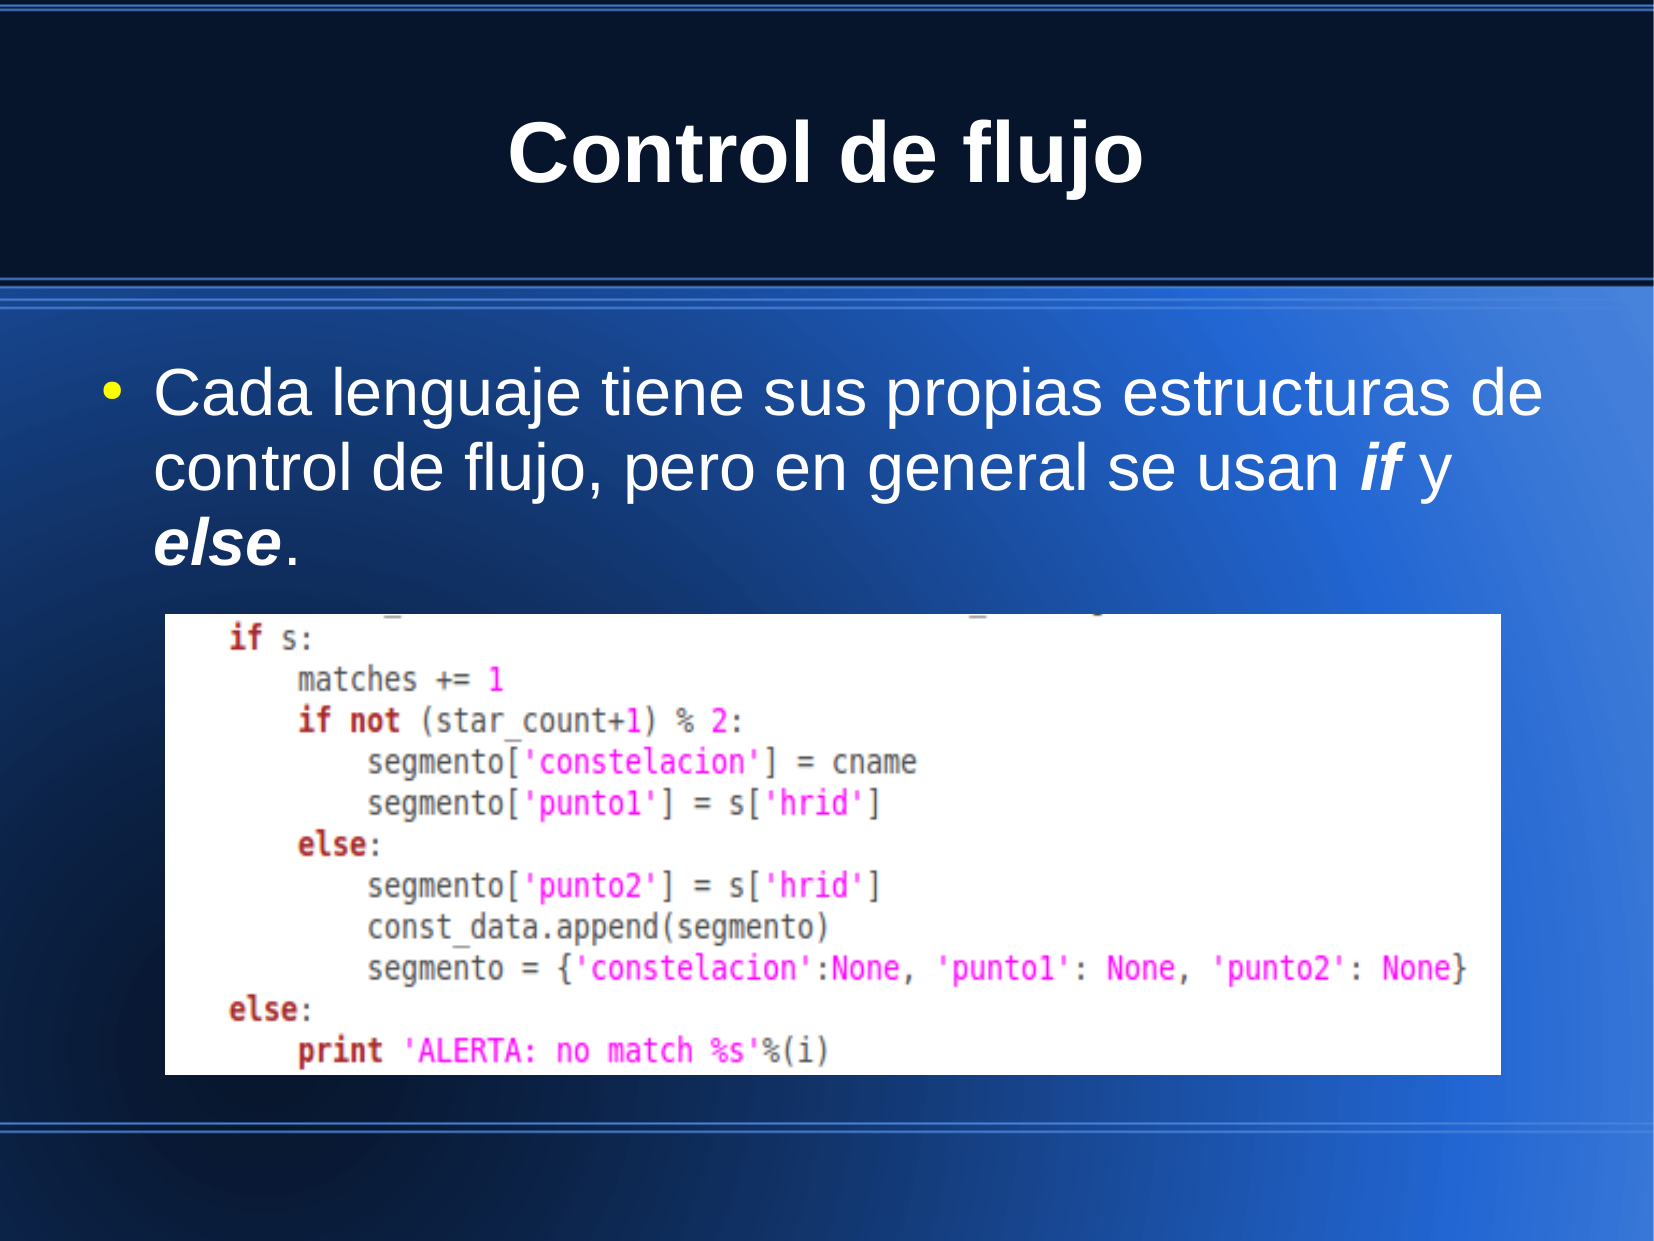

# Control de flujo
Cada lenguaje tiene sus propias estructuras de control de flujo, pero en general se usan if y else.